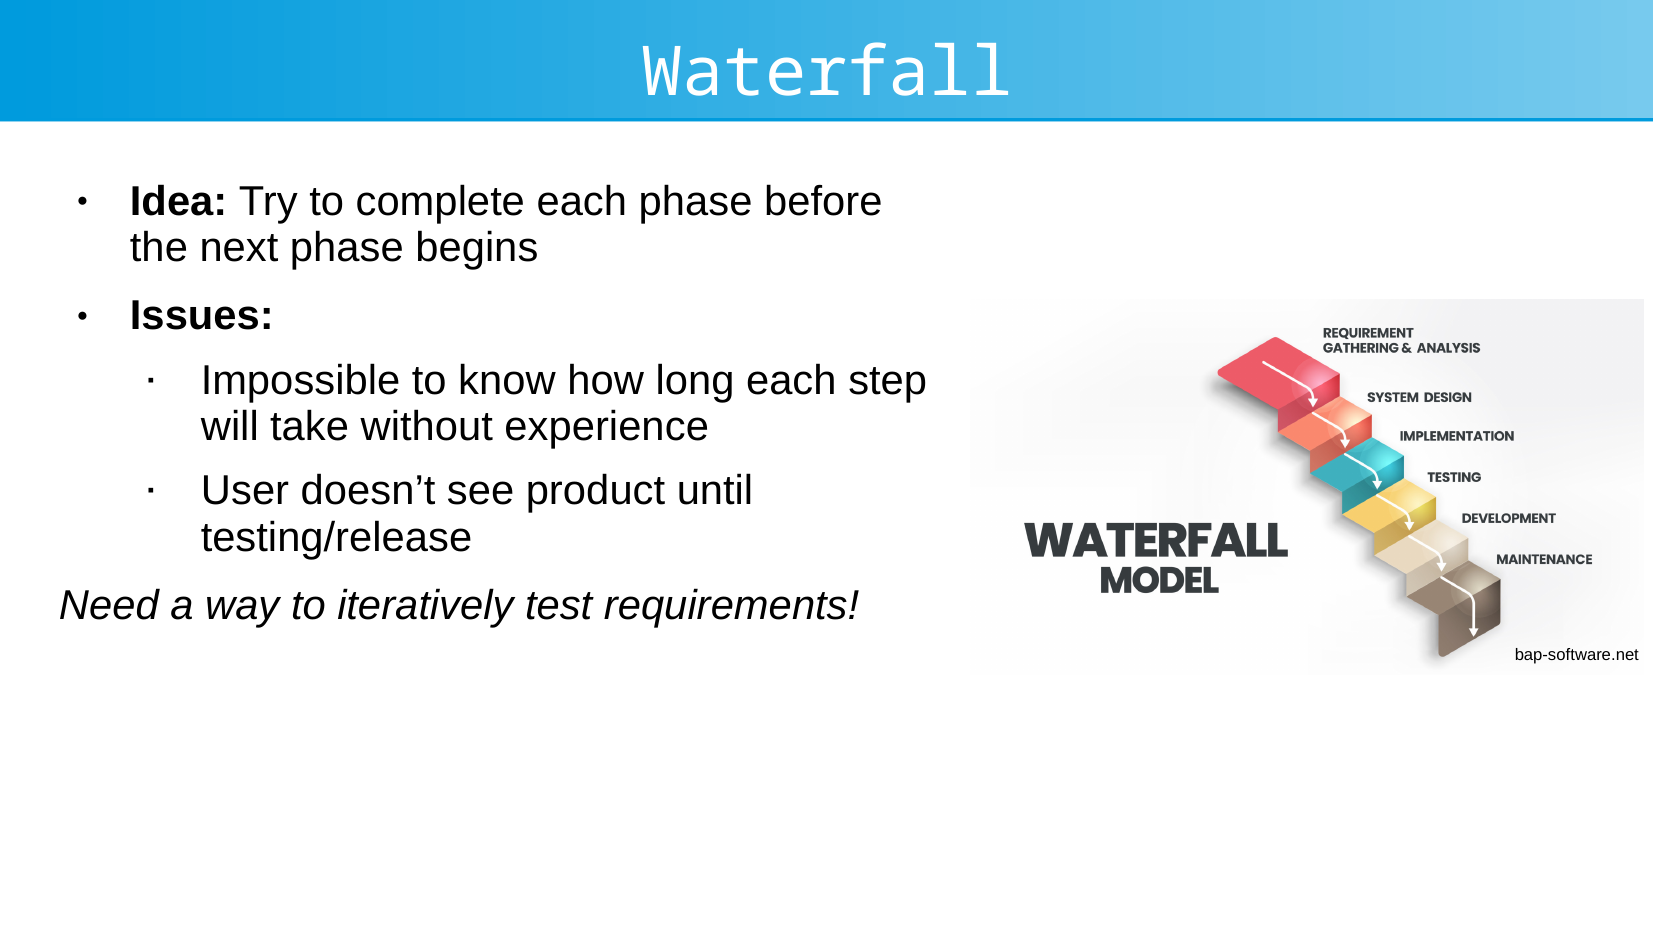

# Waterfall
Idea: Try to complete each phase before the next phase begins
Issues:
Impossible to know how long each step will take without experience
User doesn’t see product until testing/release
Need a way to iteratively test requirements!
bap-software.net
16